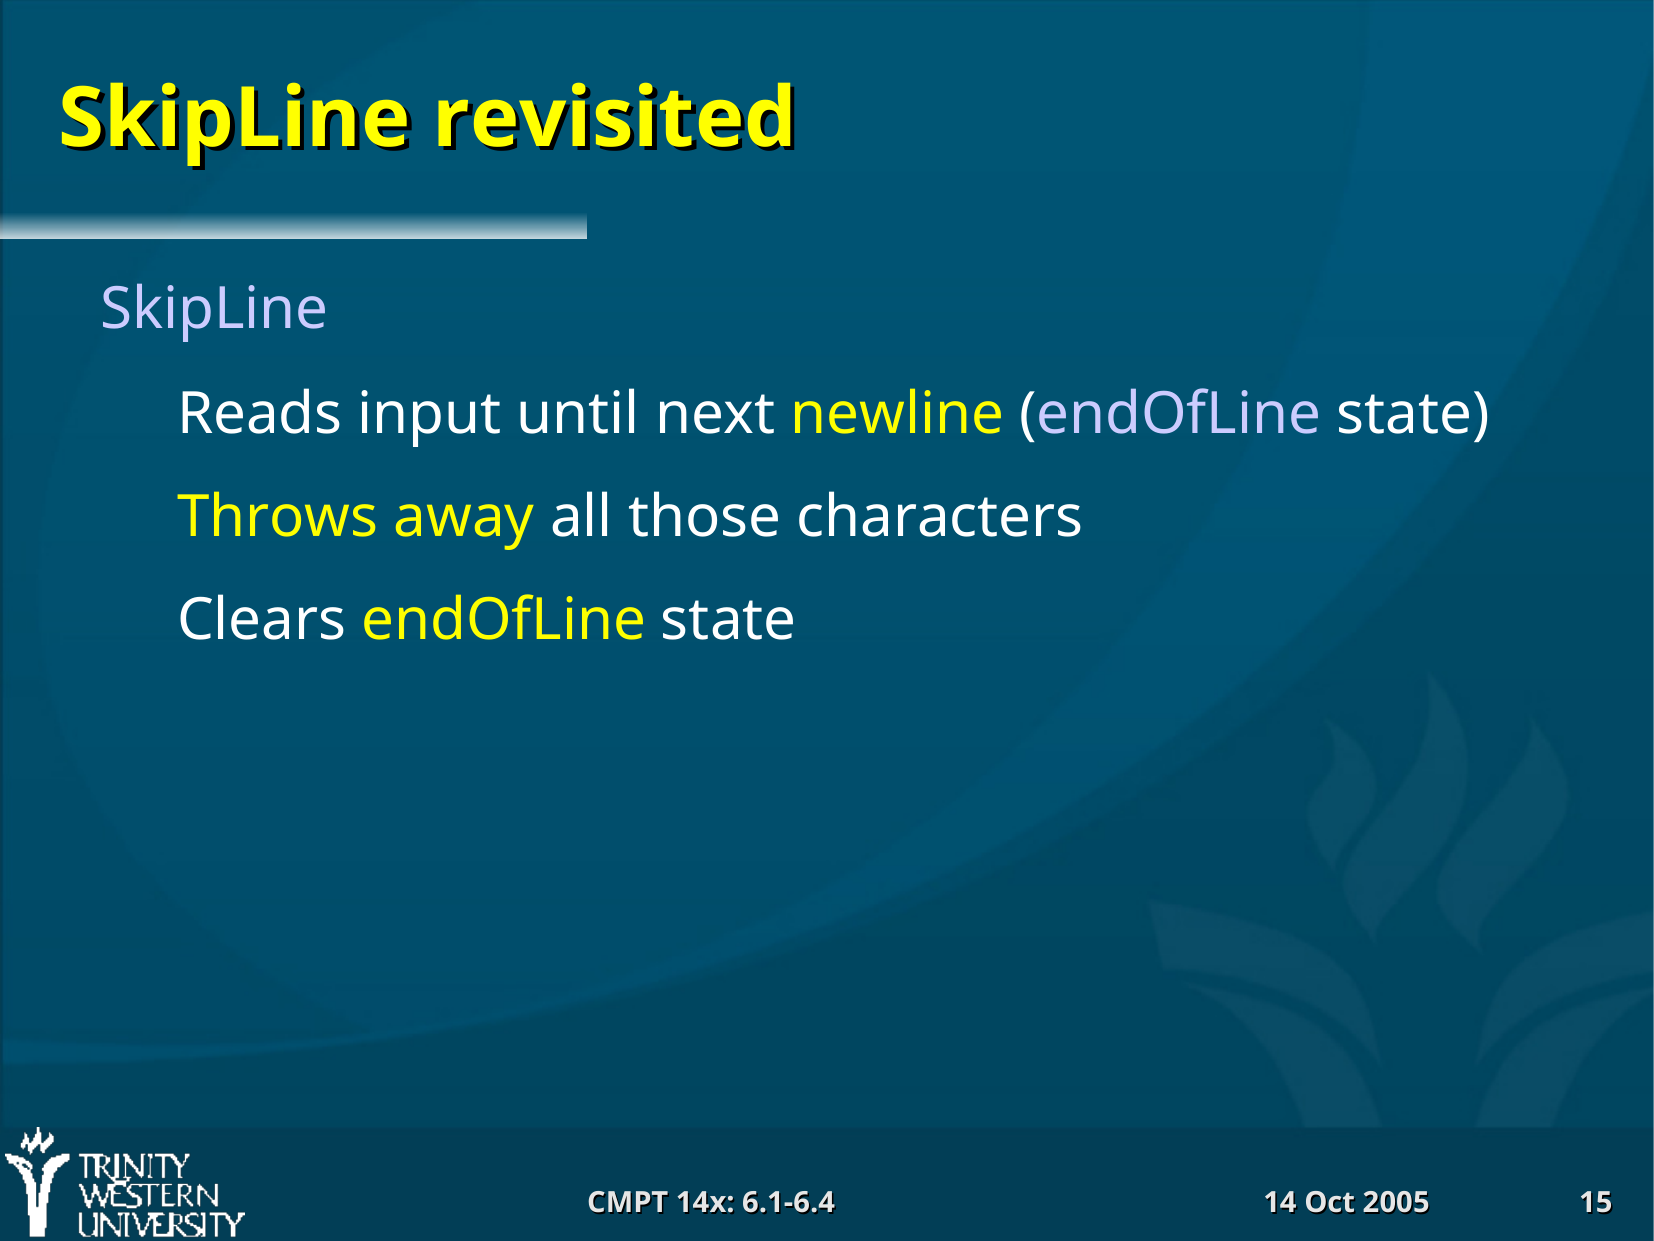

# SkipLine revisited
SkipLine
Reads input until next newline (endOfLine state)
Throws away all those characters
Clears endOfLine state
CMPT 14x: 6.1-6.4
14 Oct 2005
15